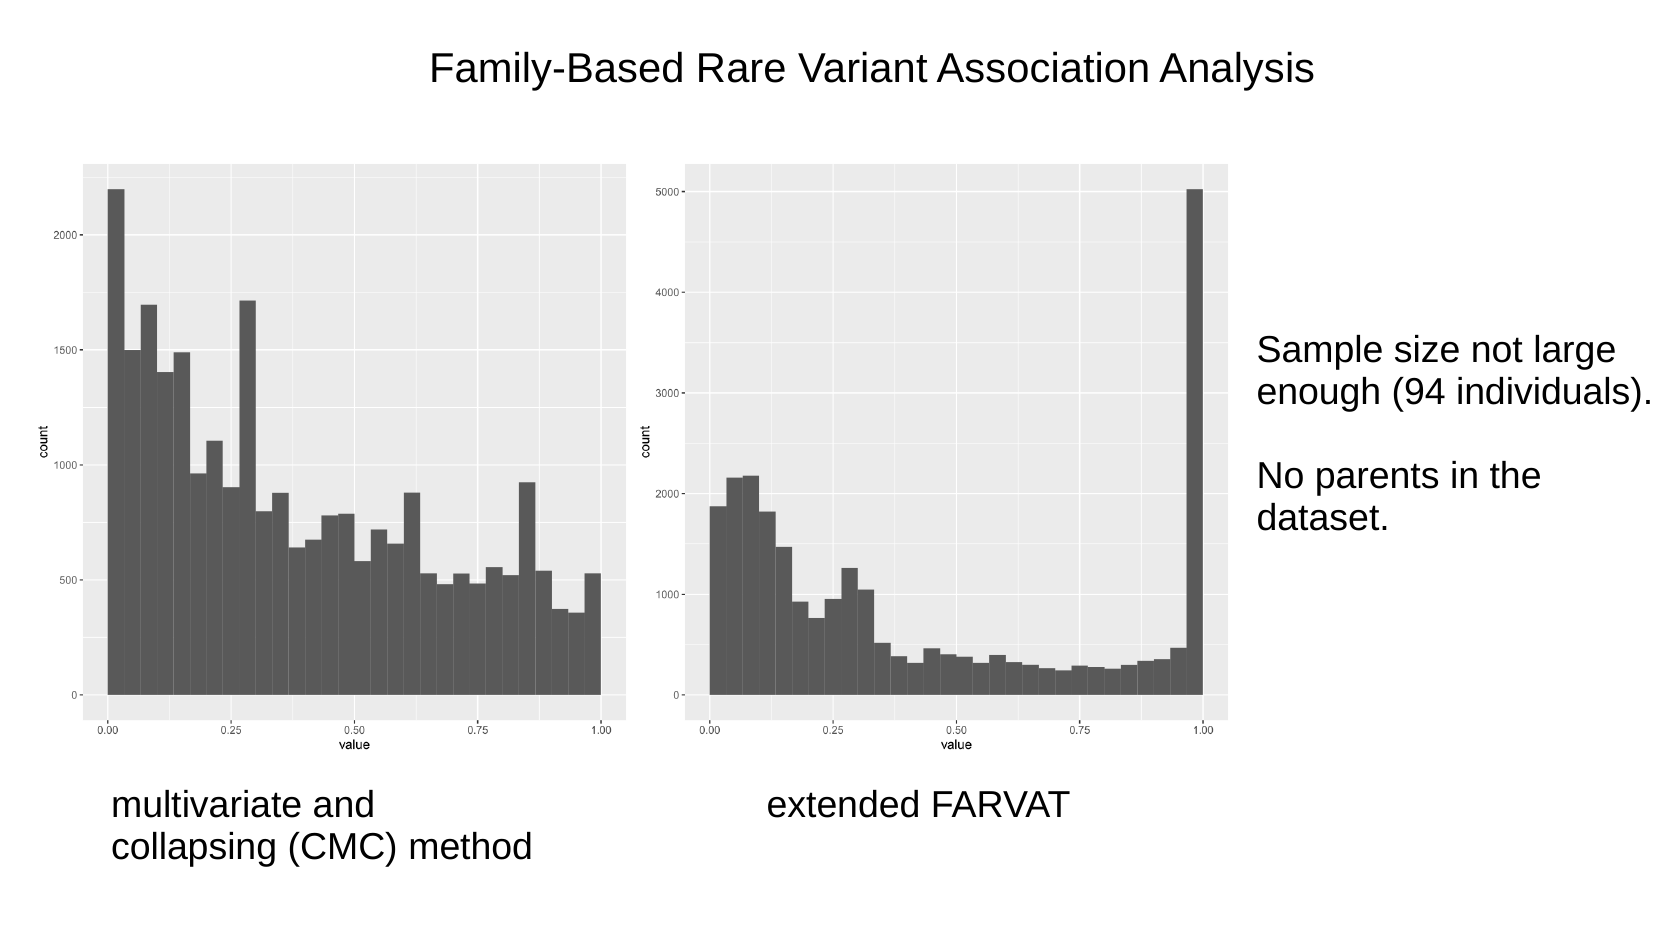

Family-Based Rare Variant Association Analysis
Sample size not large enough (94 individuals).
No parents in the
dataset.
multivariate and collapsing (CMC) method
extended FARVAT